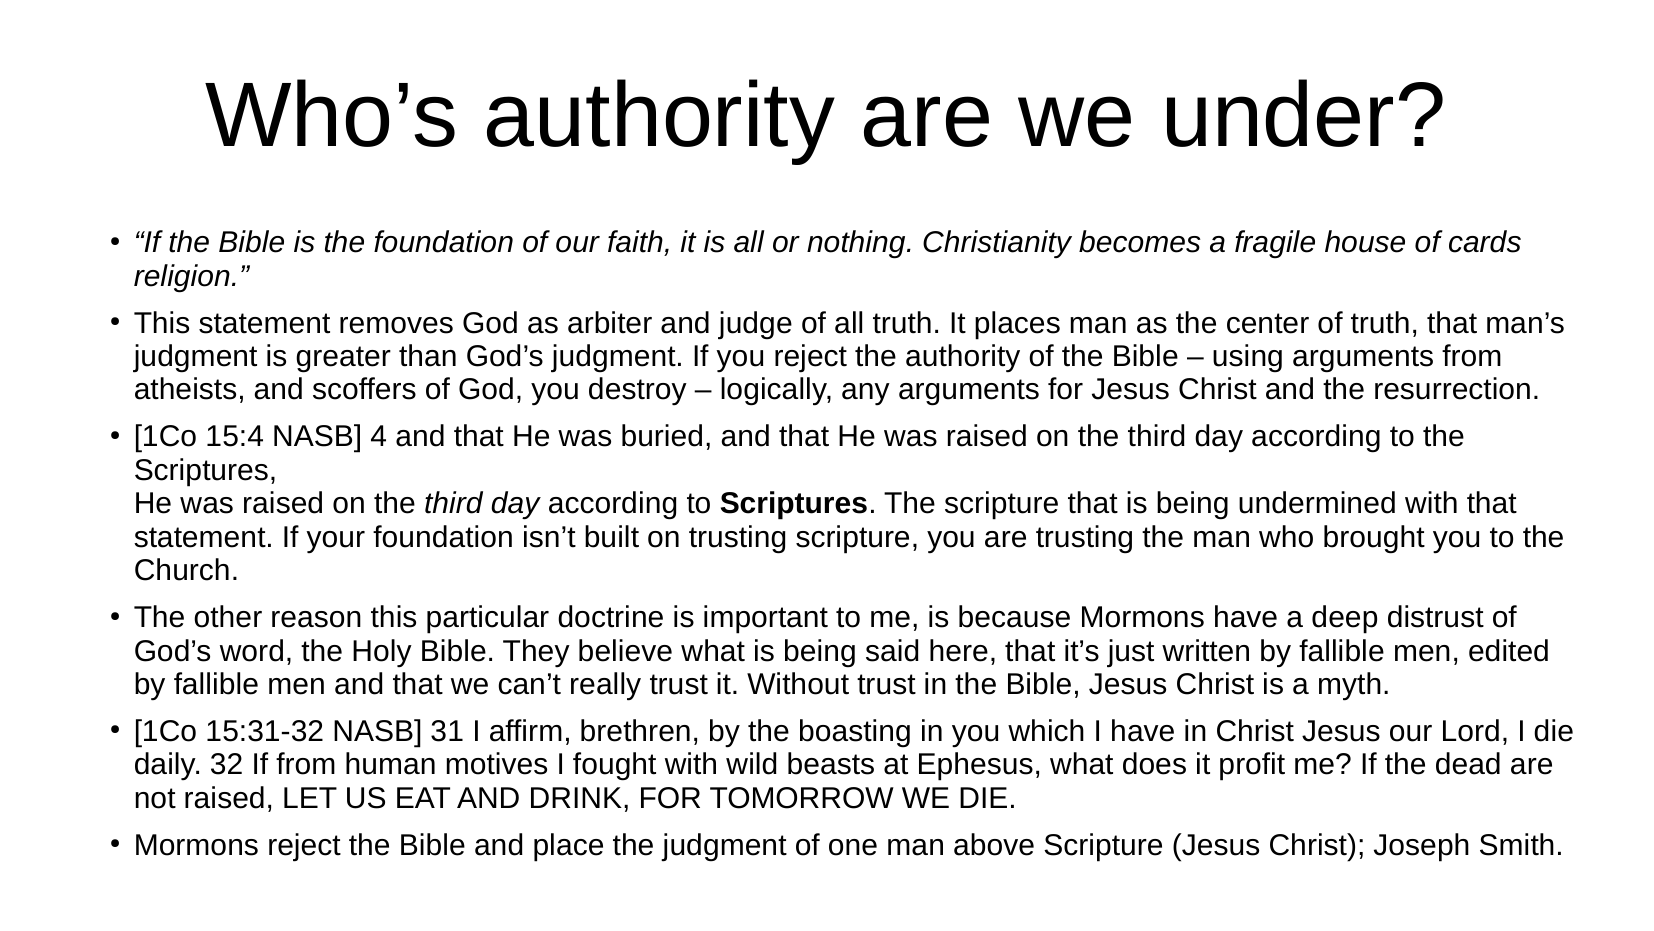

# Who’s authority are we under?
“If the Bible is the foundation of our faith, it is all or nothing. Christianity becomes a fragile house of cards religion.”
This statement removes God as arbiter and judge of all truth. It places man as the center of truth, that man’s judgment is greater than God’s judgment. If you reject the authority of the Bible – using arguments from atheists, and scoffers of God, you destroy – logically, any arguments for Jesus Christ and the resurrection.
[1Co 15:4 NASB] 4 and that He was buried, and that He was raised on the third day according to the Scriptures,
He was raised on the third day according to Scriptures. The scripture that is being undermined with that statement. If your foundation isn’t built on trusting scripture, you are trusting the man who brought you to the Church.
The other reason this particular doctrine is important to me, is because Mormons have a deep distrust of God’s word, the Holy Bible. They believe what is being said here, that it’s just written by fallible men, edited by fallible men and that we can’t really trust it. Without trust in the Bible, Jesus Christ is a myth.
[1Co 15:31-32 NASB] 31 I affirm, brethren, by the boasting in you which I have in Christ Jesus our Lord, I die daily. 32 If from human motives I fought with wild beasts at Ephesus, what does it profit me? If the dead are not raised, LET US EAT AND DRINK, FOR TOMORROW WE DIE.
Mormons reject the Bible and place the judgment of one man above Scripture (Jesus Christ); Joseph Smith.